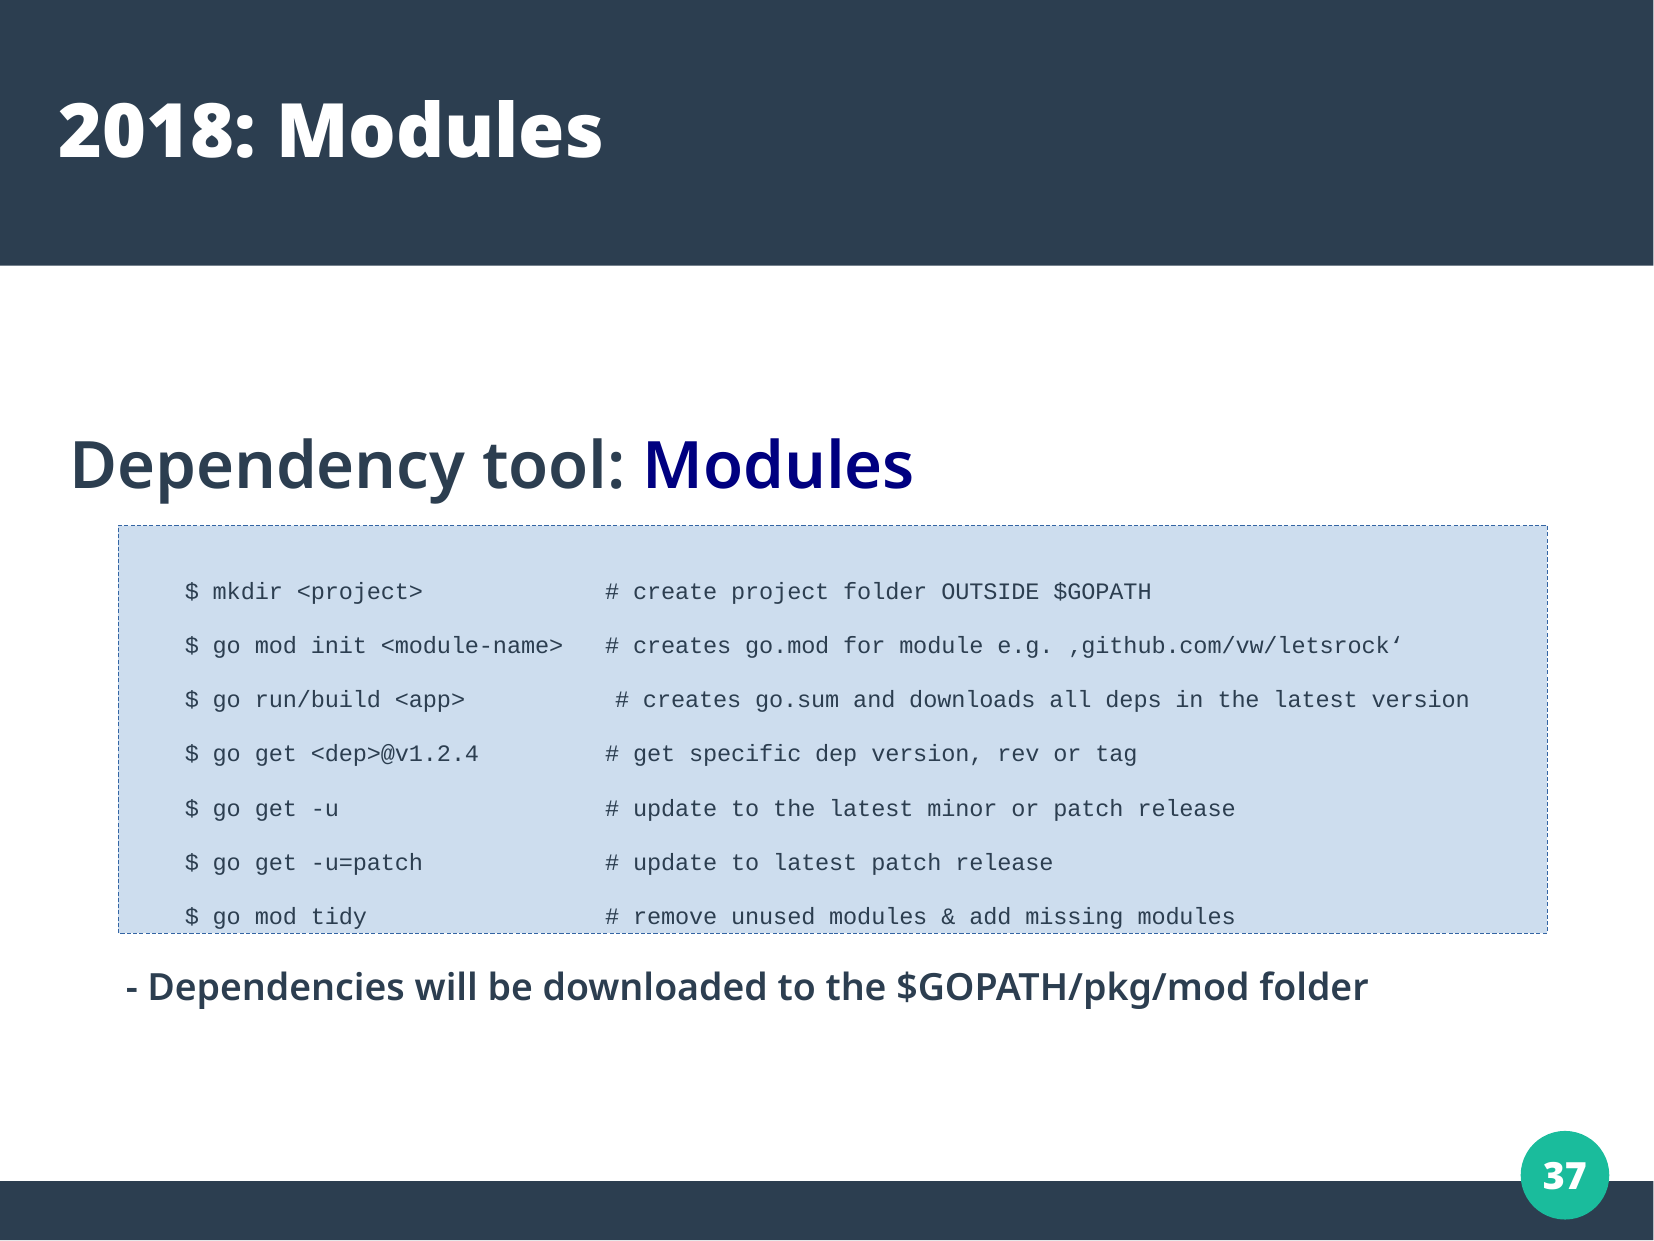

# 2018: Modules
Dependency tool: Modules
$ mkdir <project> # create project folder OUTSIDE $GOPATH
$ go mod init <module-name> # creates go.mod for module e.g. ‚github.com/vw/letsrock‘
$ go run/build <app>		 # creates go.sum and downloads all deps in the latest version
$ go get <dep>@v1.2.4 # get specific dep version, rev or tag
$ go get -u # update to the latest minor or patch release
$ go get -u=patch # update to latest patch release
$ go mod tidy # remove unused modules & add missing modules
 - Dependencies will be downloaded to the $GOPATH/pkg/mod folder
37